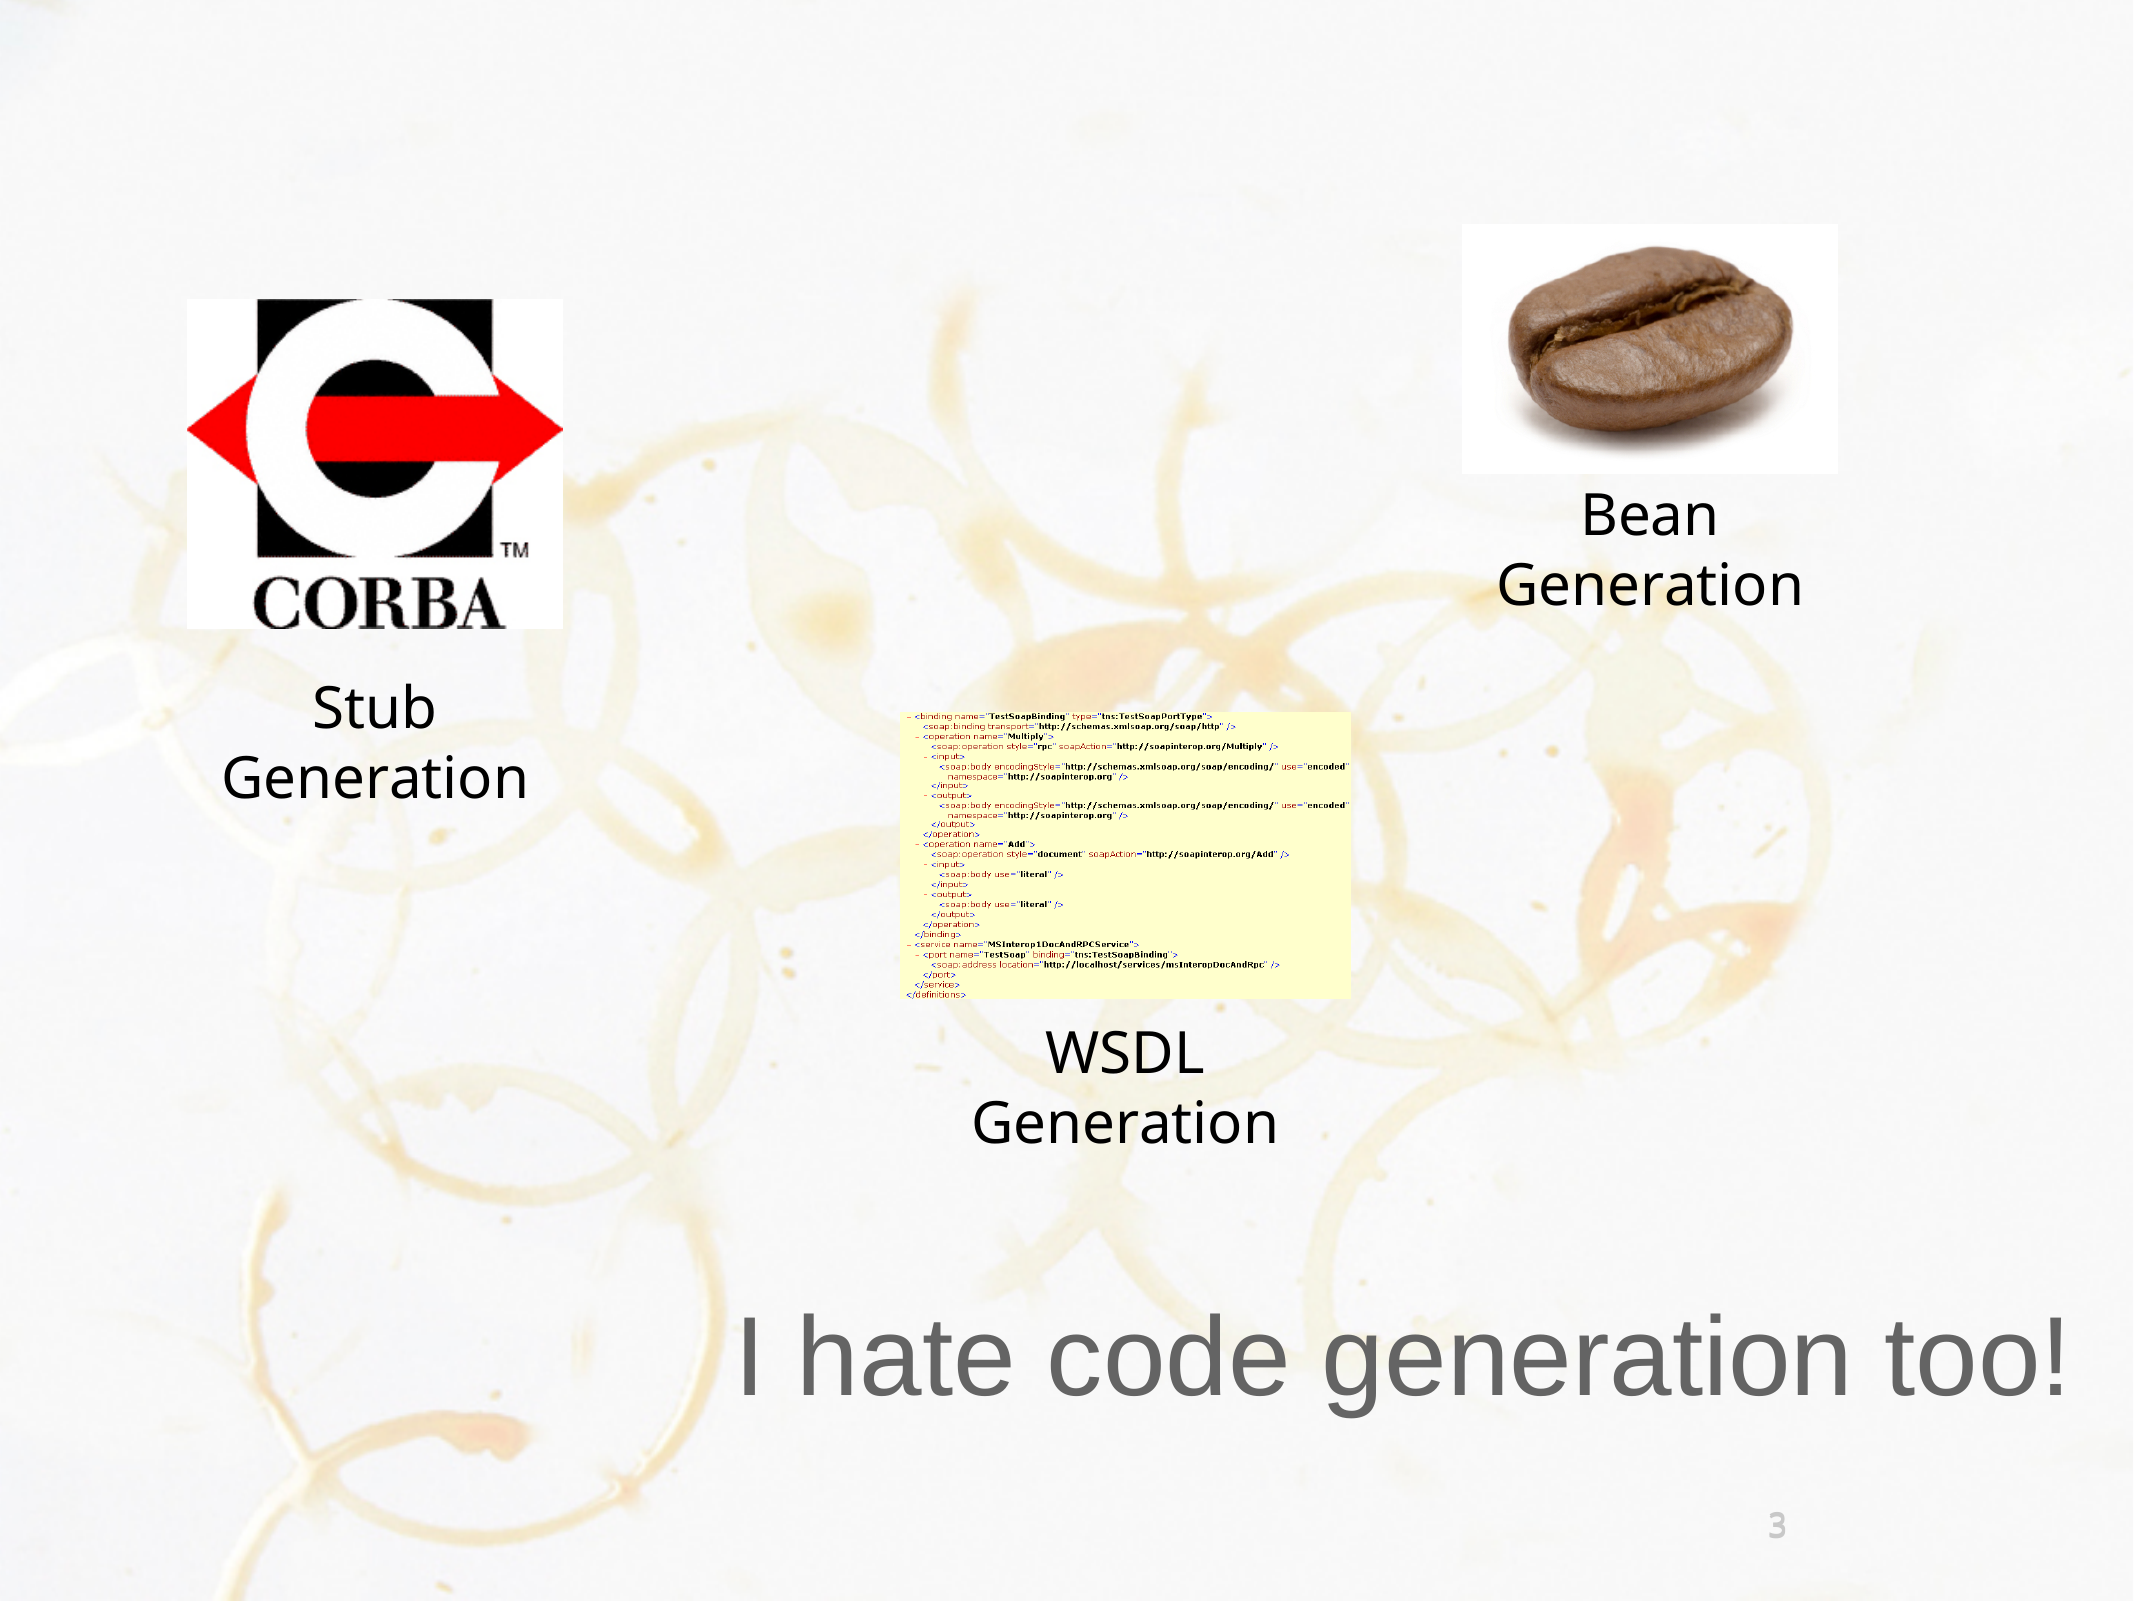

Bean
Generation
Stub
Generation
WSDL
Generation
# I hate code generation too!
3